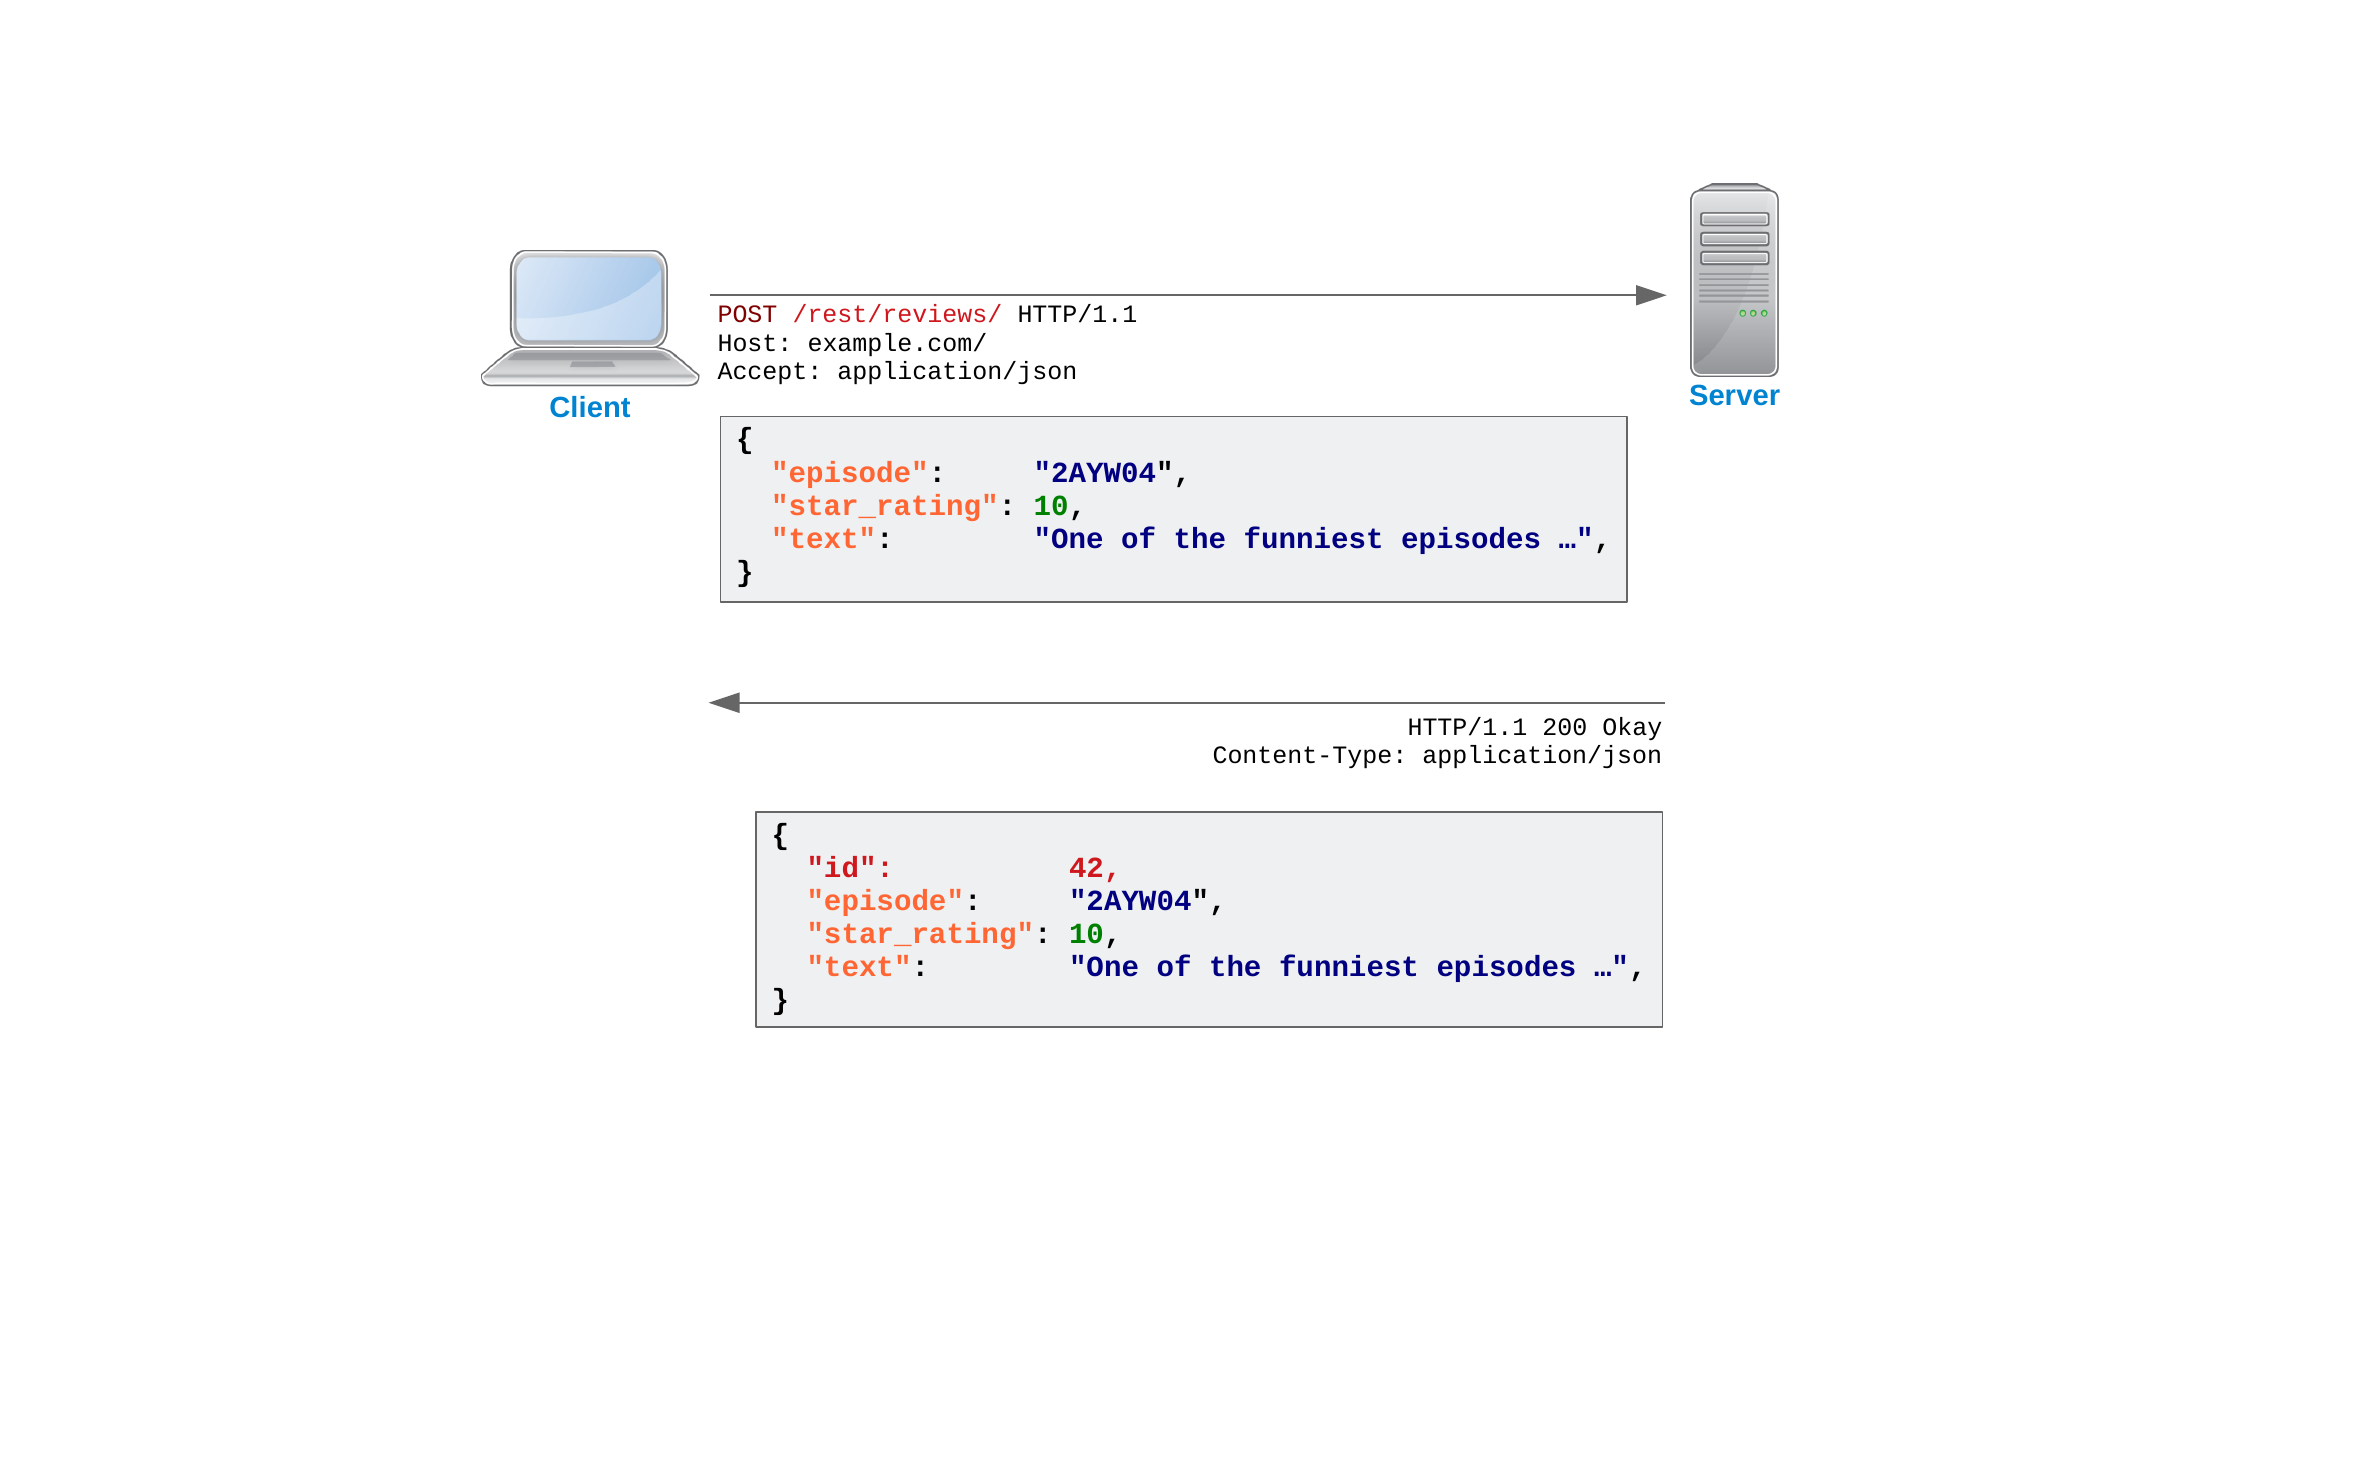

POST /rest/reviews/ HTTP/1.1
Host: example.com/
Accept: application/json
Server
Client
{
 "episode": "2AYW04",
 "star_rating": 10,
 "text": "One of the funniest episodes …",
}
HTTP/1.1 200 Okay
Content-Type: application/json
{
 "id": 42,
 "episode": "2AYW04",
 "star_rating": 10,
 "text": "One of the funniest episodes …",
}